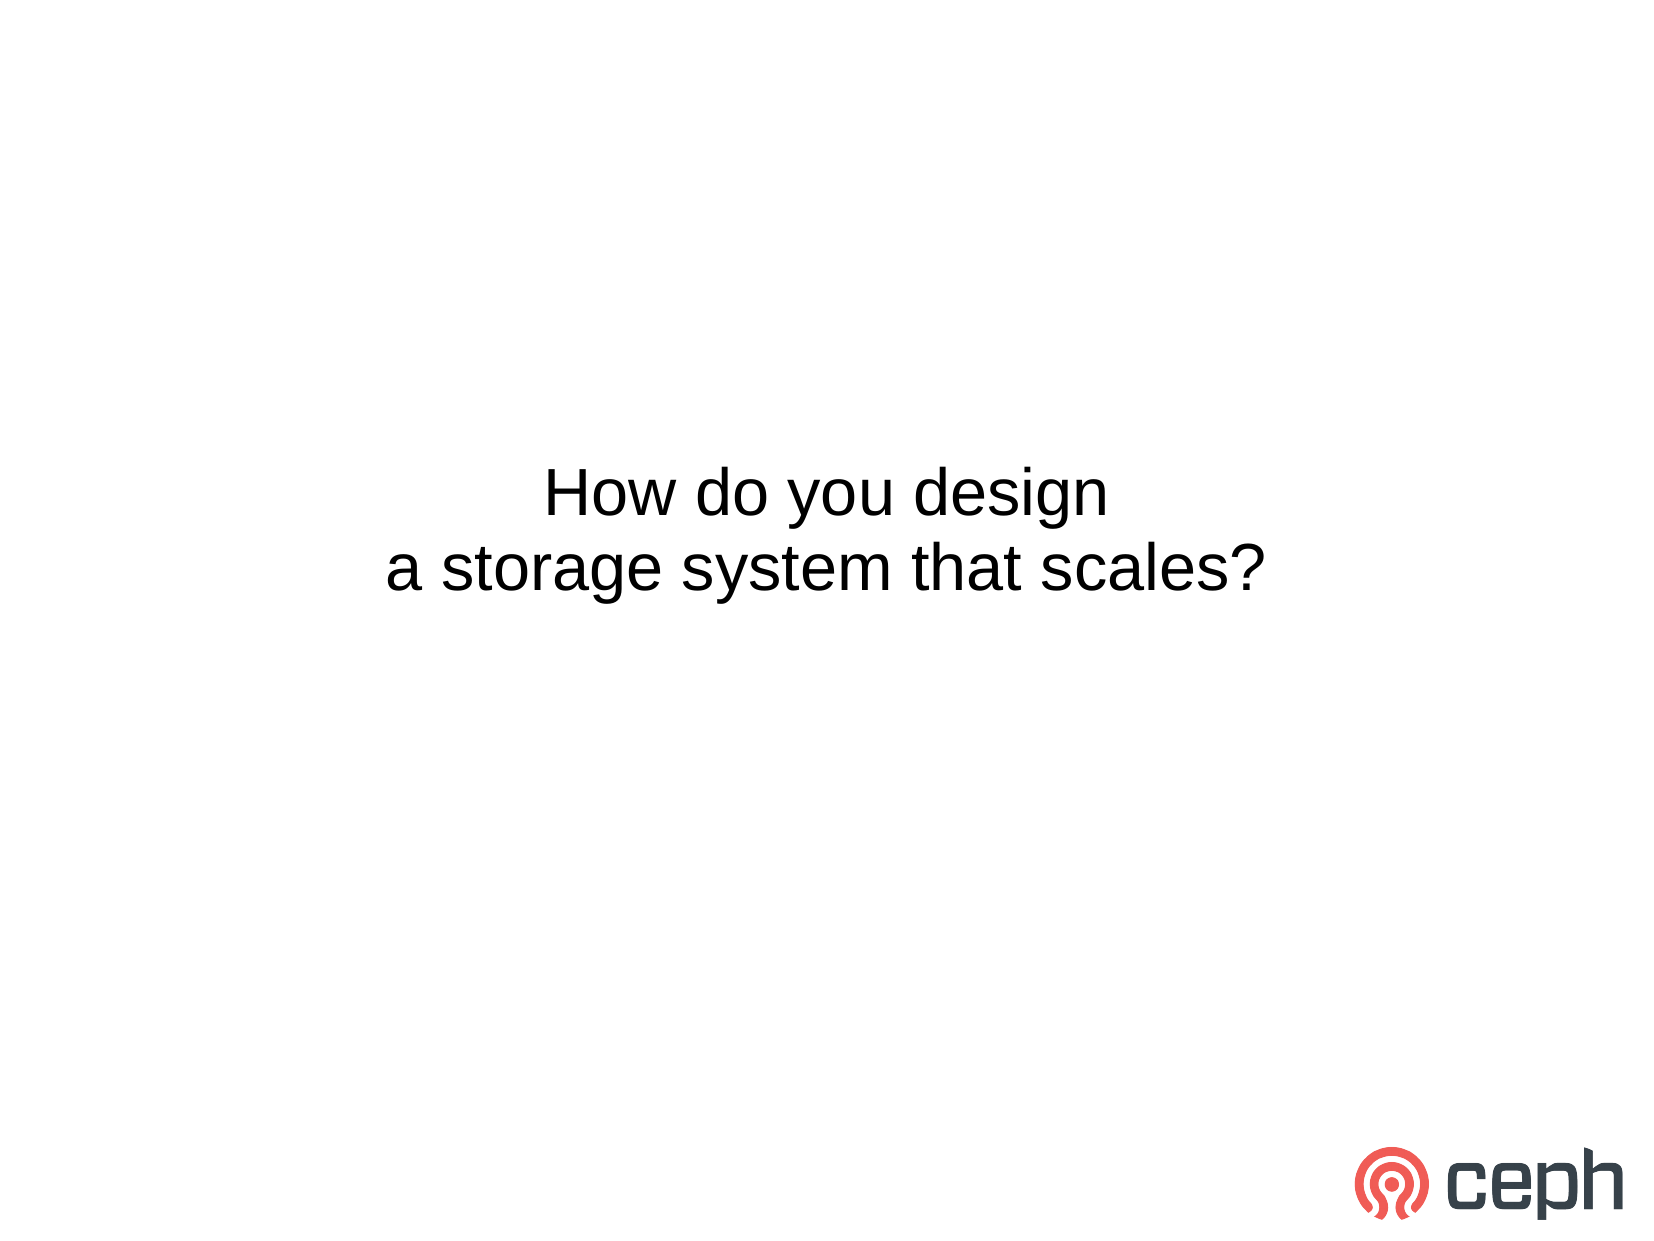

# How do you design
a storage system that scales?